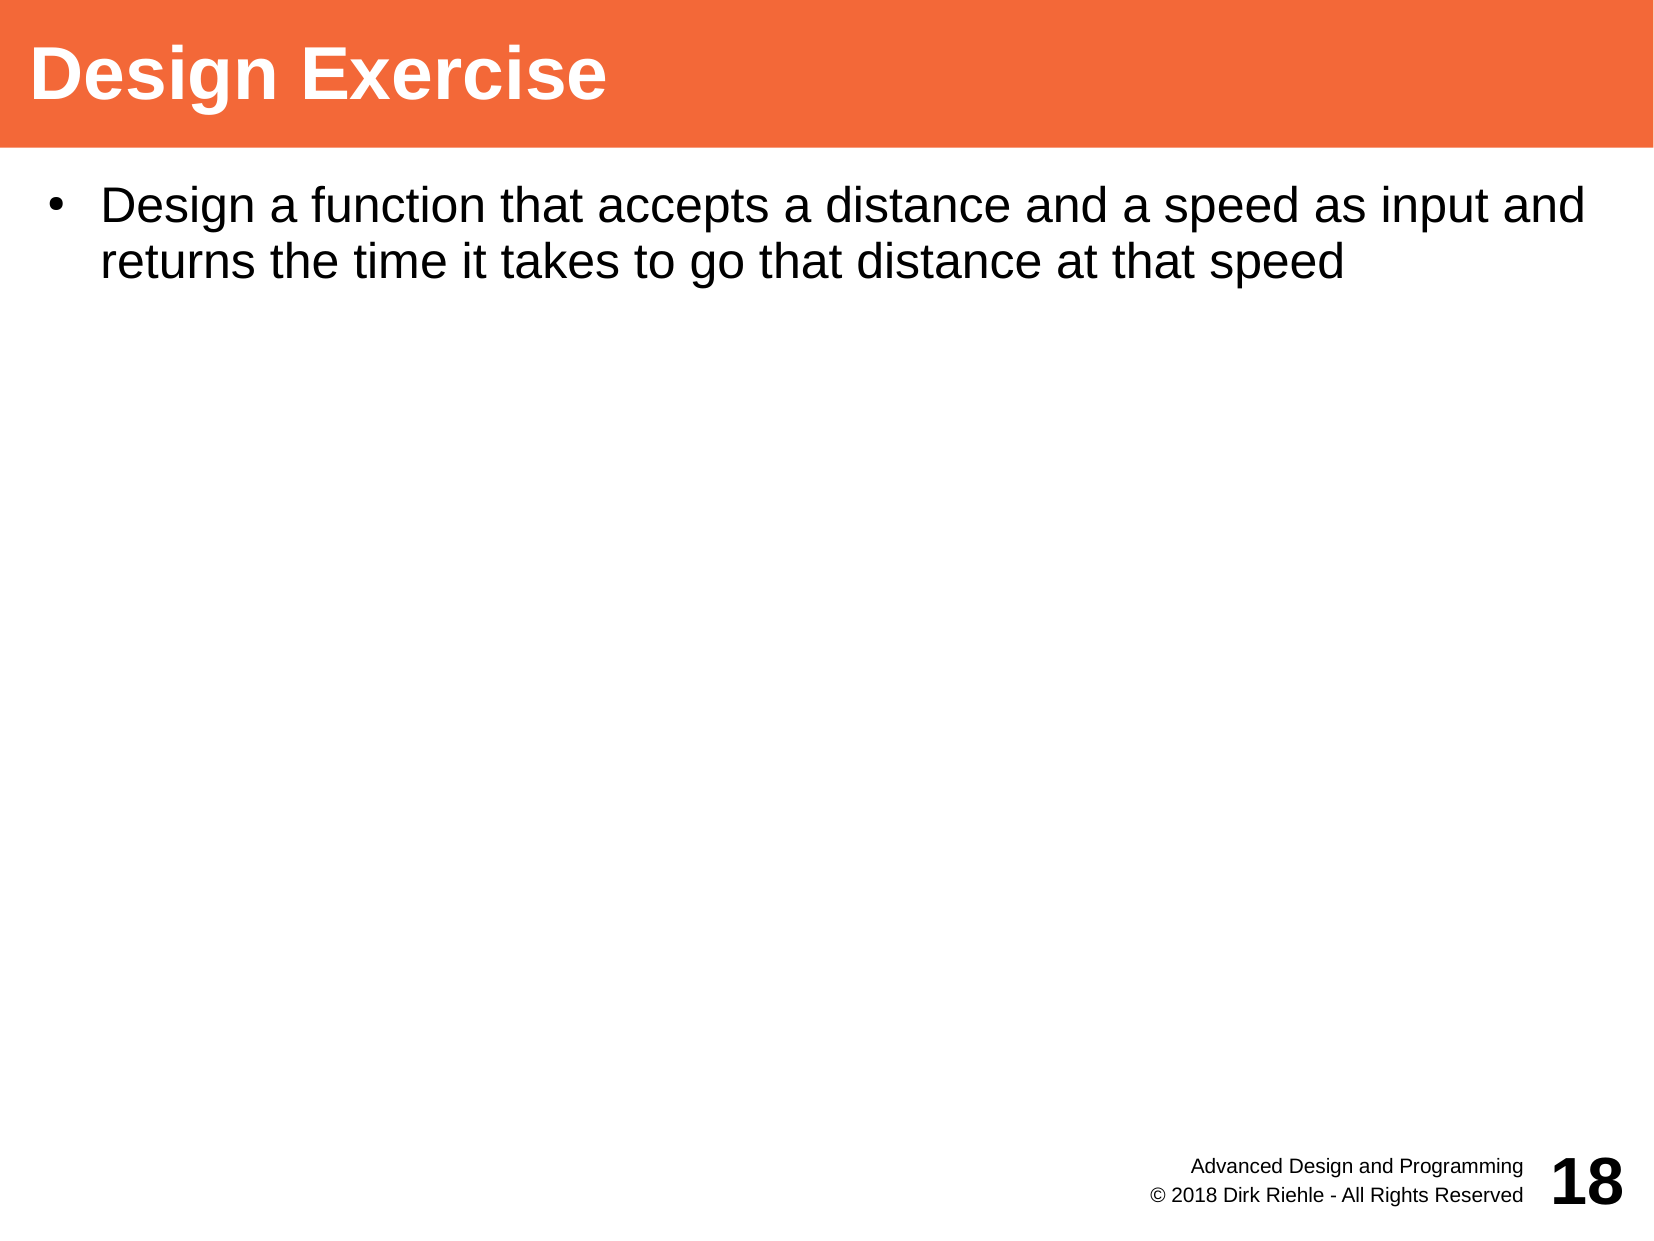

# Design Exercise
Design a function that accepts a distance and a speed as input and returns the time it takes to go that distance at that speed
Advanced Design and Programming
18
© 2018 Dirk Riehle - All Rights Reserved